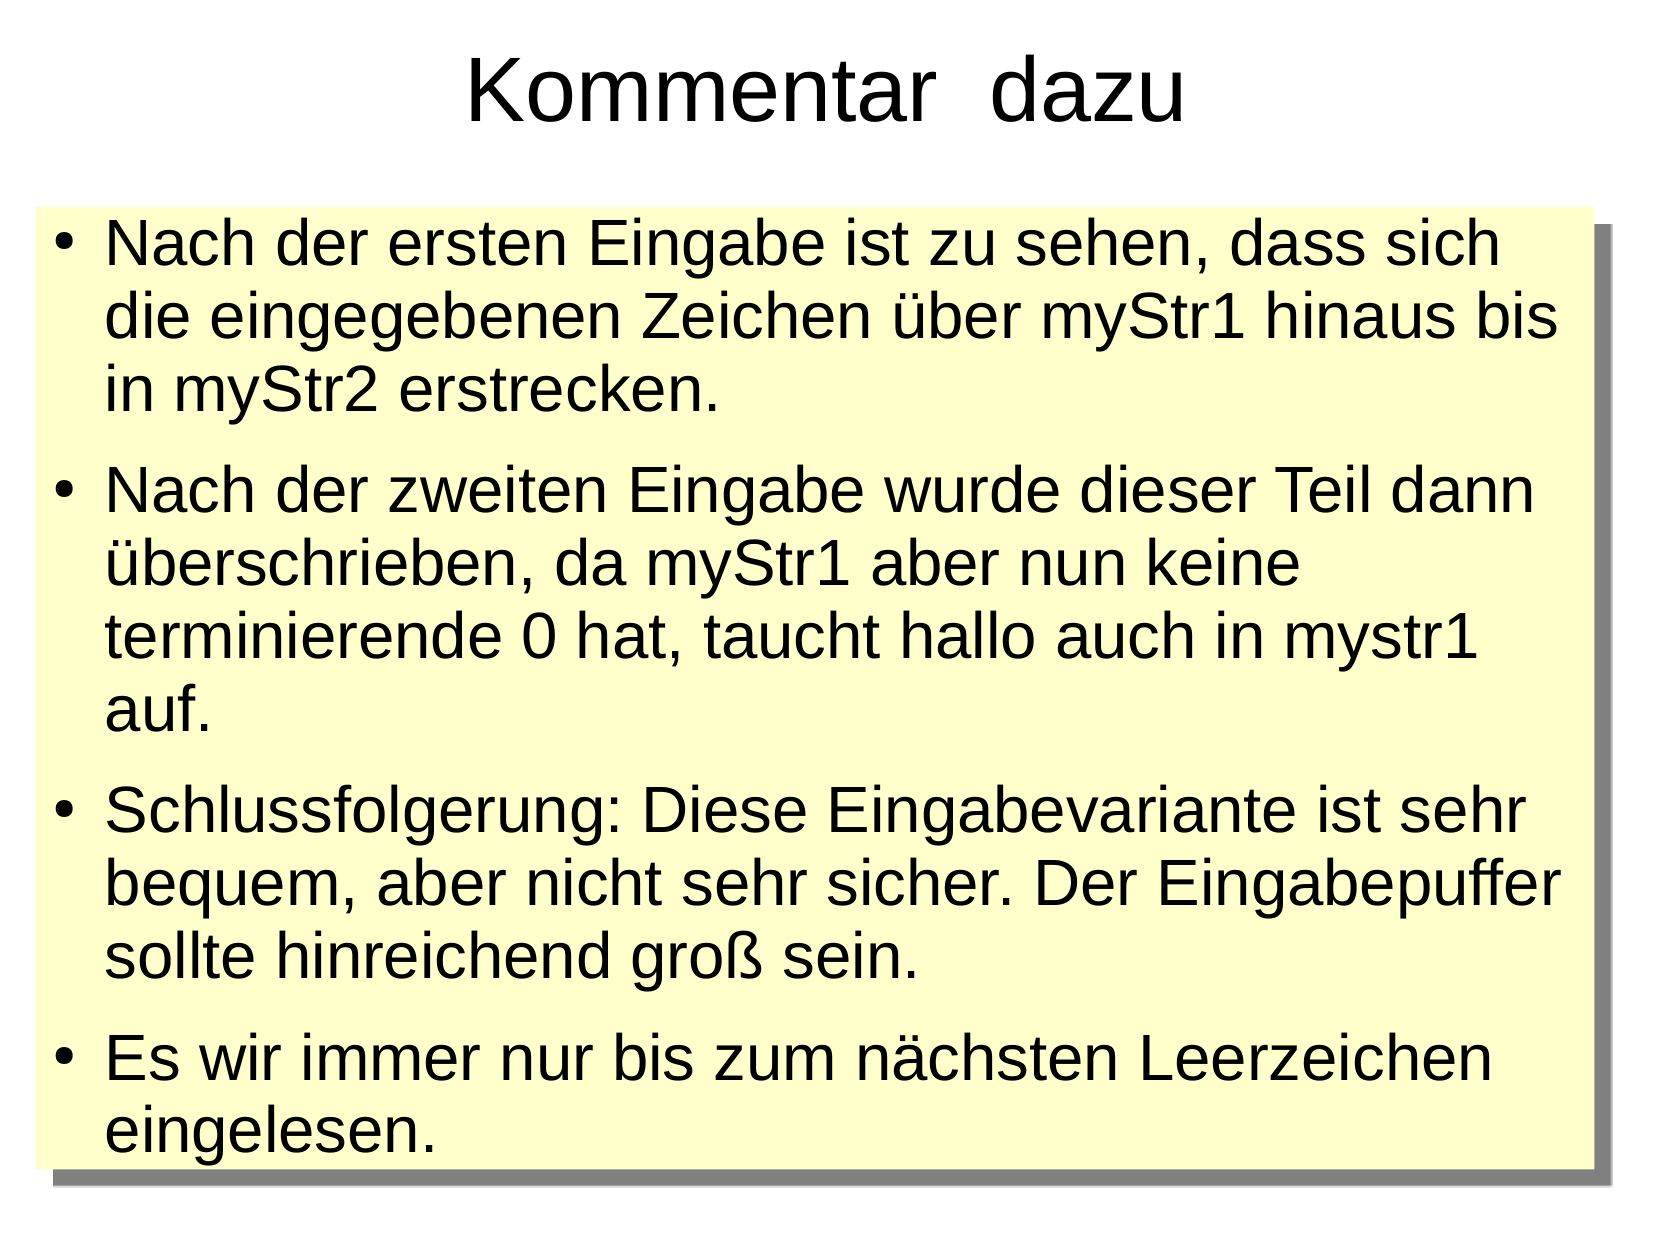

# Kommentar dazu
Nach der ersten Eingabe ist zu sehen, dass sich die eingegebenen Zeichen über myStr1 hinaus bis in myStr2 erstrecken.
Nach der zweiten Eingabe wurde dieser Teil dann überschrieben, da myStr1 aber nun keine terminierende 0 hat, taucht hallo auch in mystr1 auf.
Schlussfolgerung: Diese Eingabevariante ist sehr bequem, aber nicht sehr sicher. Der Eingabepuffer sollte hinreichend groß sein.
Es wir immer nur bis zum nächsten Leerzeichen eingelesen.
25